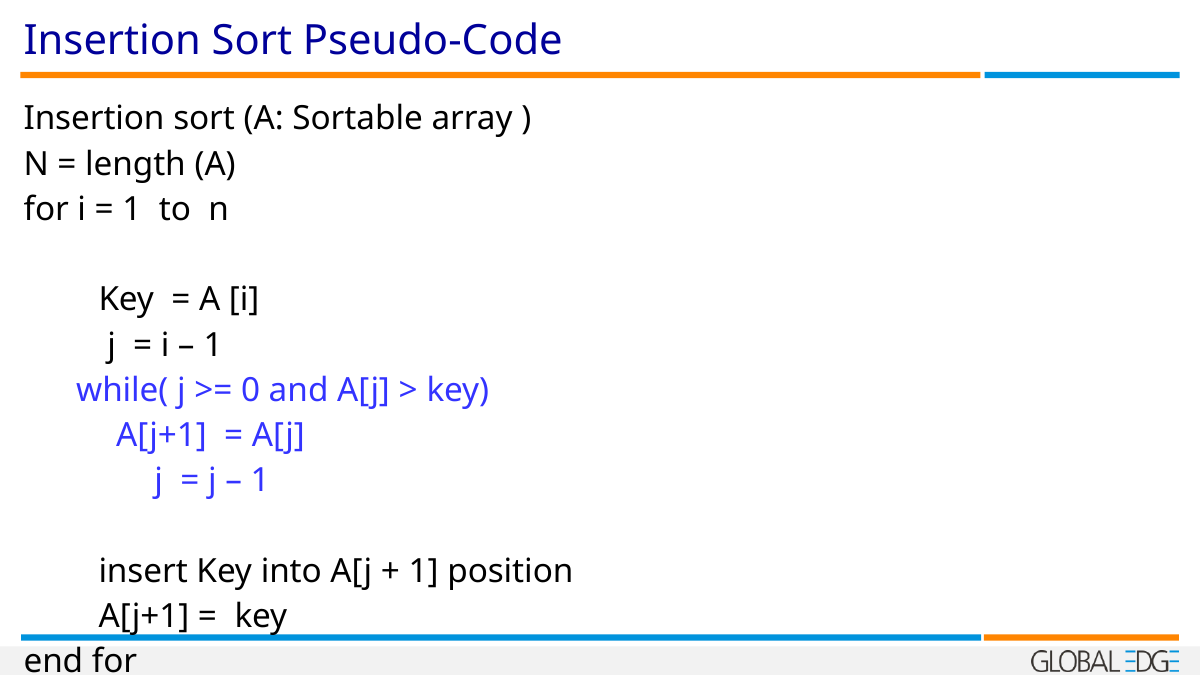

# Insertion Sort Pseudo-Code
Insertion sort (A: Sortable array )
N = length (A)
for i = 1 to n
	Key = A [i]
	 j = i – 1
 while( j >= 0 and A[j] > key)
	 A[j+1] = A[j]
 j = j – 1
 	insert Key into A[j + 1] position
 	A[j+1] = key
end for
end